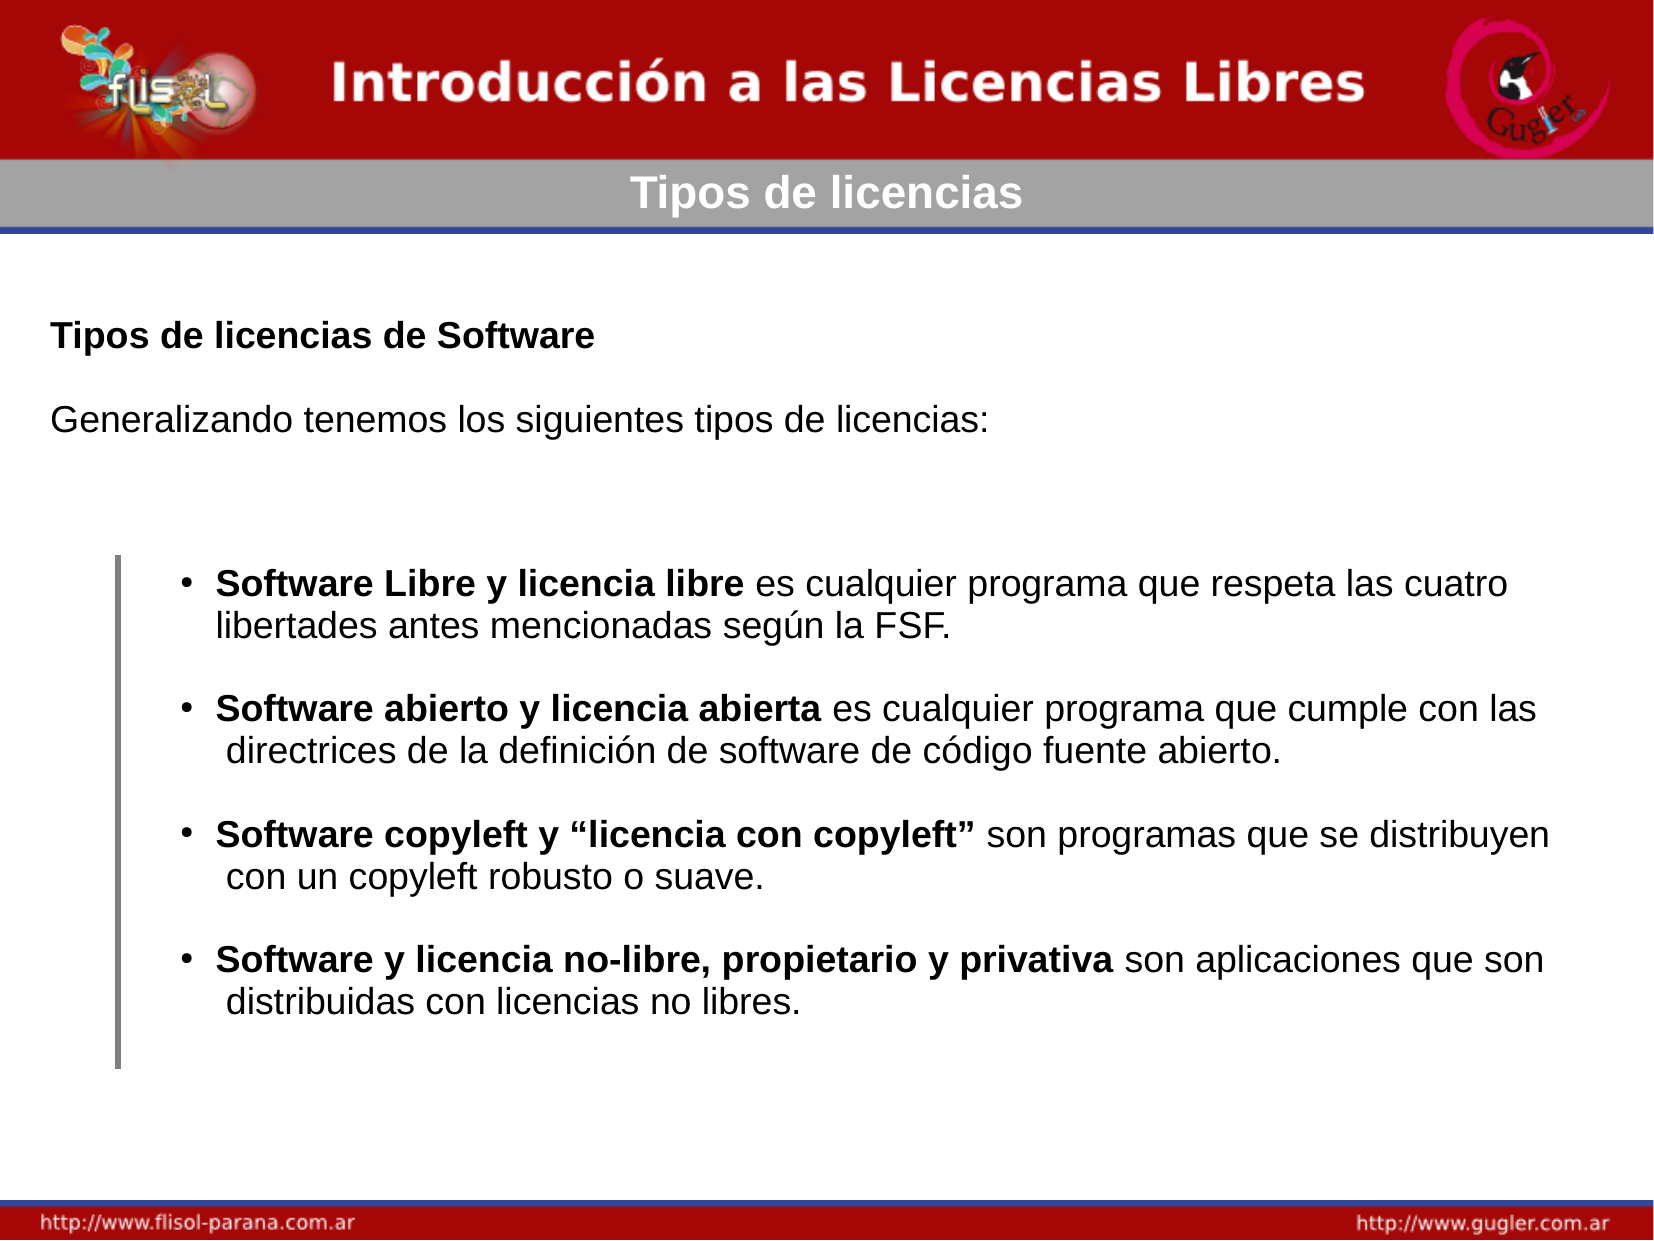

Tipos de licencias
Tipos de licencias de Software
Generalizando tenemos los siguientes tipos de licencias:
Software Libre y licencia libre es cualquier programa que respeta las cuatro
libertades antes mencionadas según la FSF.
Software abierto y licencia abierta es cualquier programa que cumple con las
 directrices de la definición de software de código fuente abierto.
Software copyleft y “licencia con copyleft” son programas que se distribuyen
 con un copyleft robusto o suave.
Software y licencia no-libre, propietario y privativa son aplicaciones que son
 distribuidas con licencias no libres.